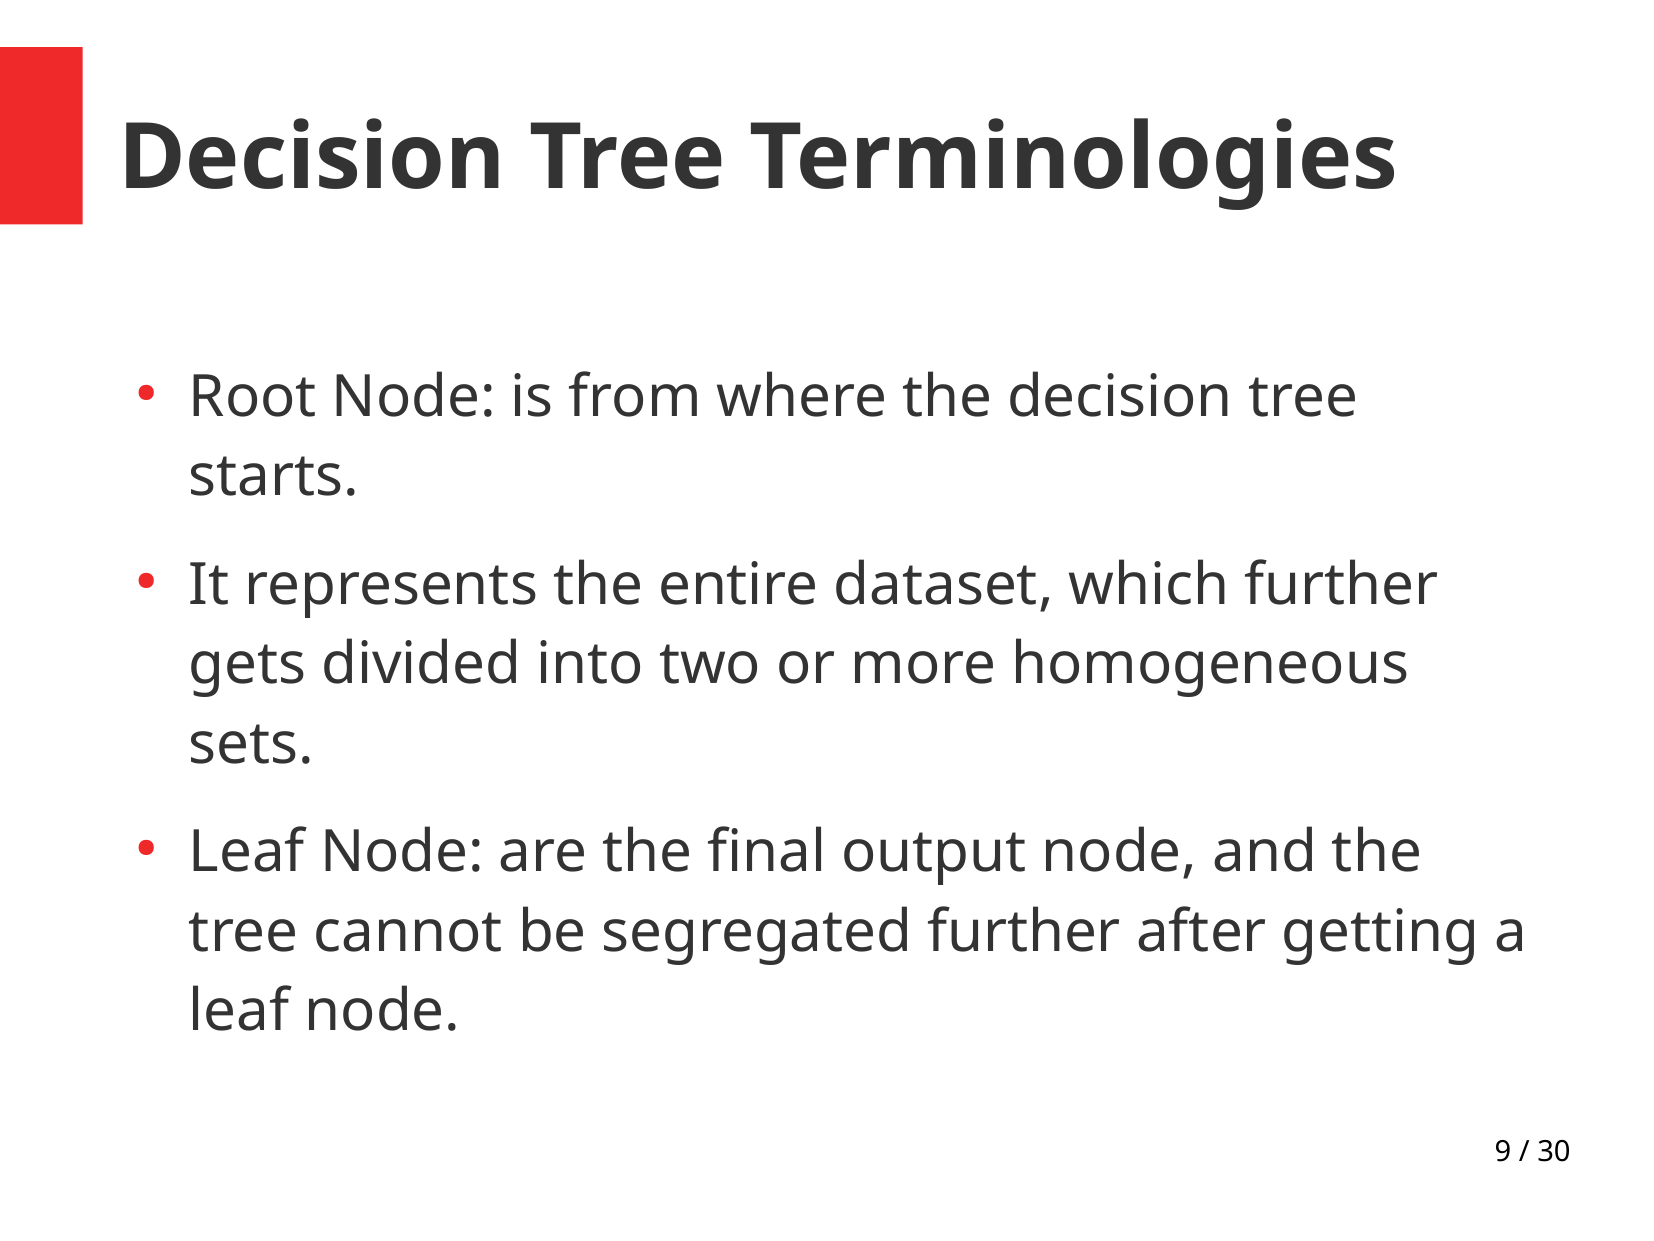

# Decision Tree Terminologies
Root Node: is from where the decision tree starts.
It represents the entire dataset, which further gets divided into two or more homogeneous sets.
Leaf Node: are the final output node, and the tree cannot be segregated further after getting a leaf node.
9